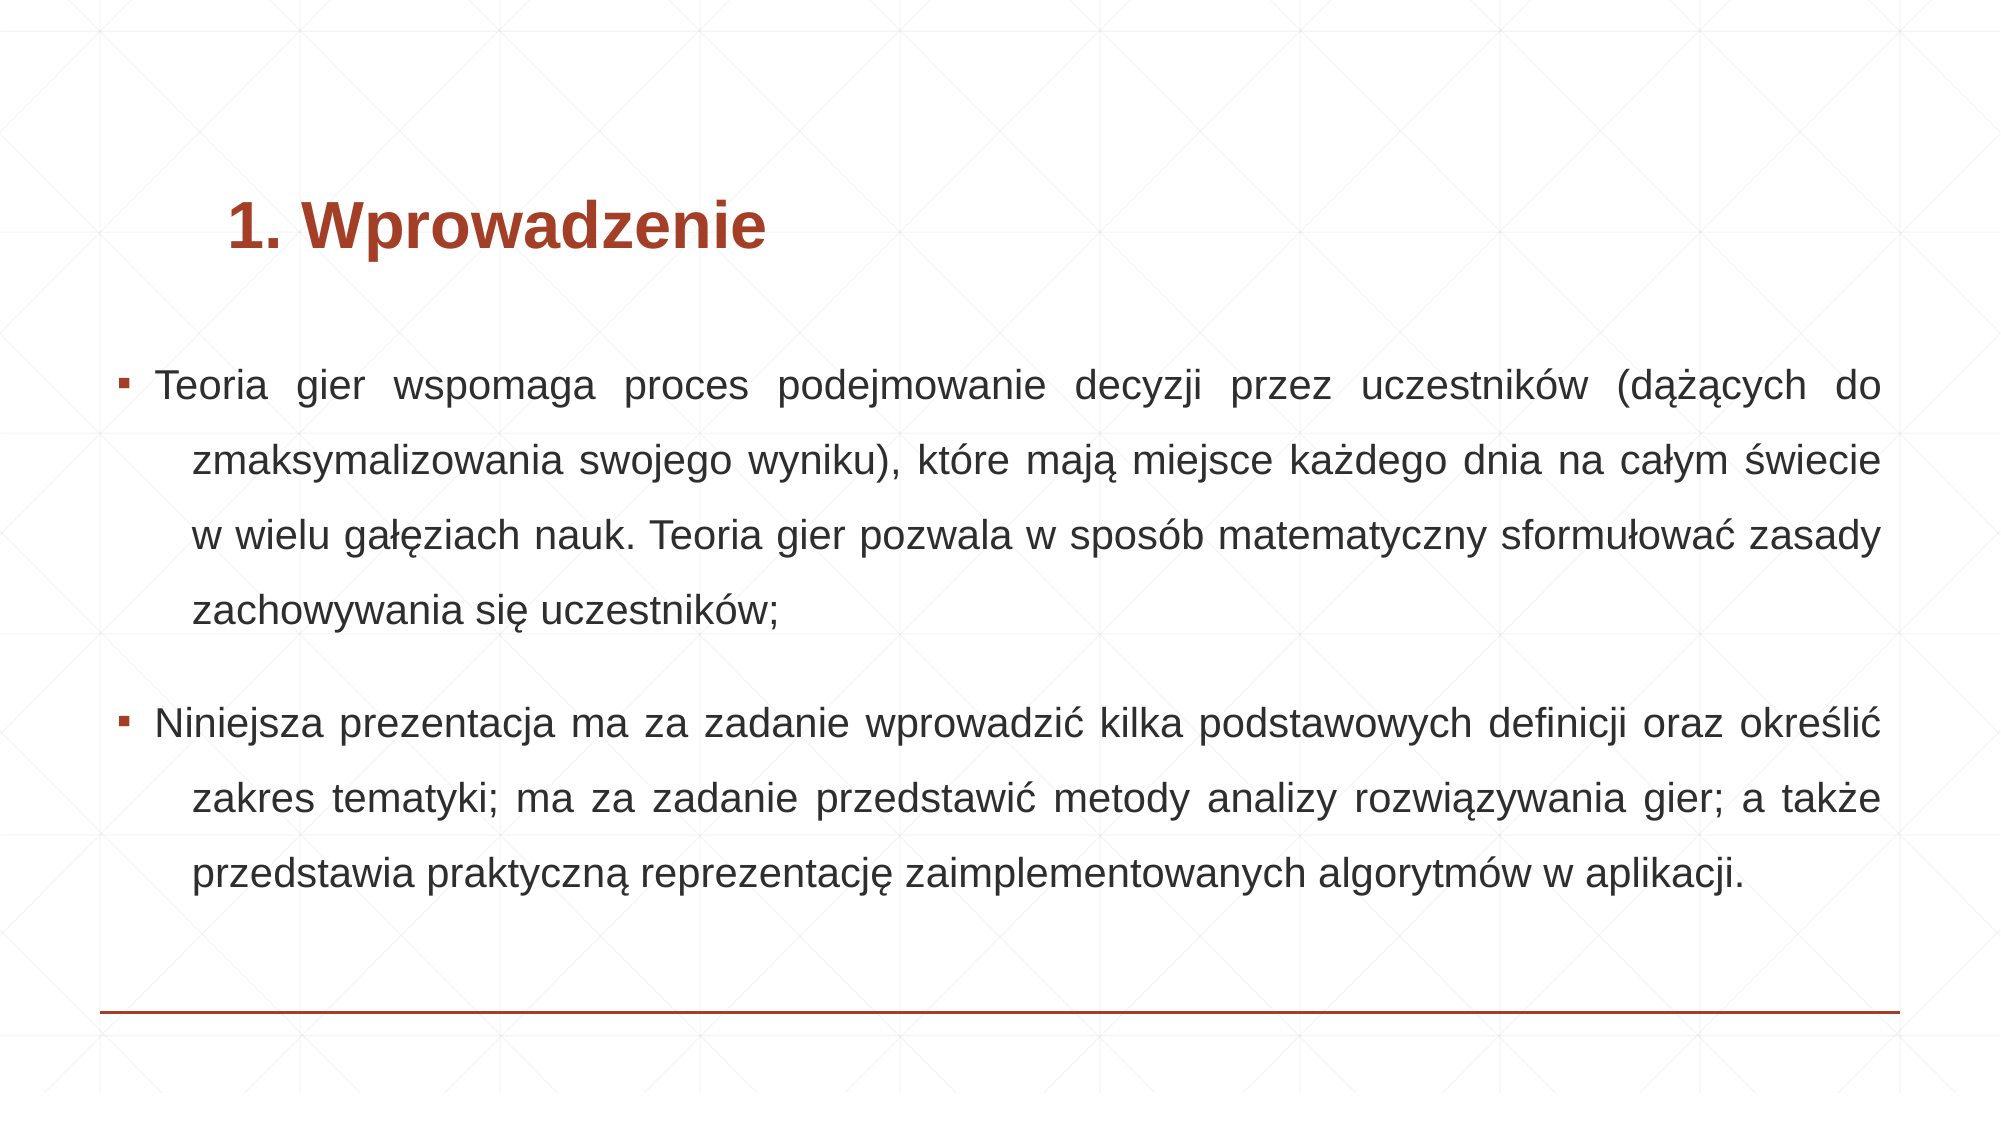

# 1. Wprowadzenie
Teoria gier wspomaga proces podejmowanie decyzji przez uczestników (dążących do zmaksymalizowania swojego wyniku), które mają miejsce każdego dnia na całym świecie w wielu gałęziach nauk. Teoria gier pozwala w sposób matematyczny sformułować zasady zachowywania się uczestników;
Niniejsza prezentacja ma za zadanie wprowadzić kilka podstawowych definicji oraz określić zakres tematyki; ma za zadanie przedstawić metody analizy rozwiązywania gier; a także przedstawia praktyczną reprezentację zaimplementowanych algorytmów w aplikacji.